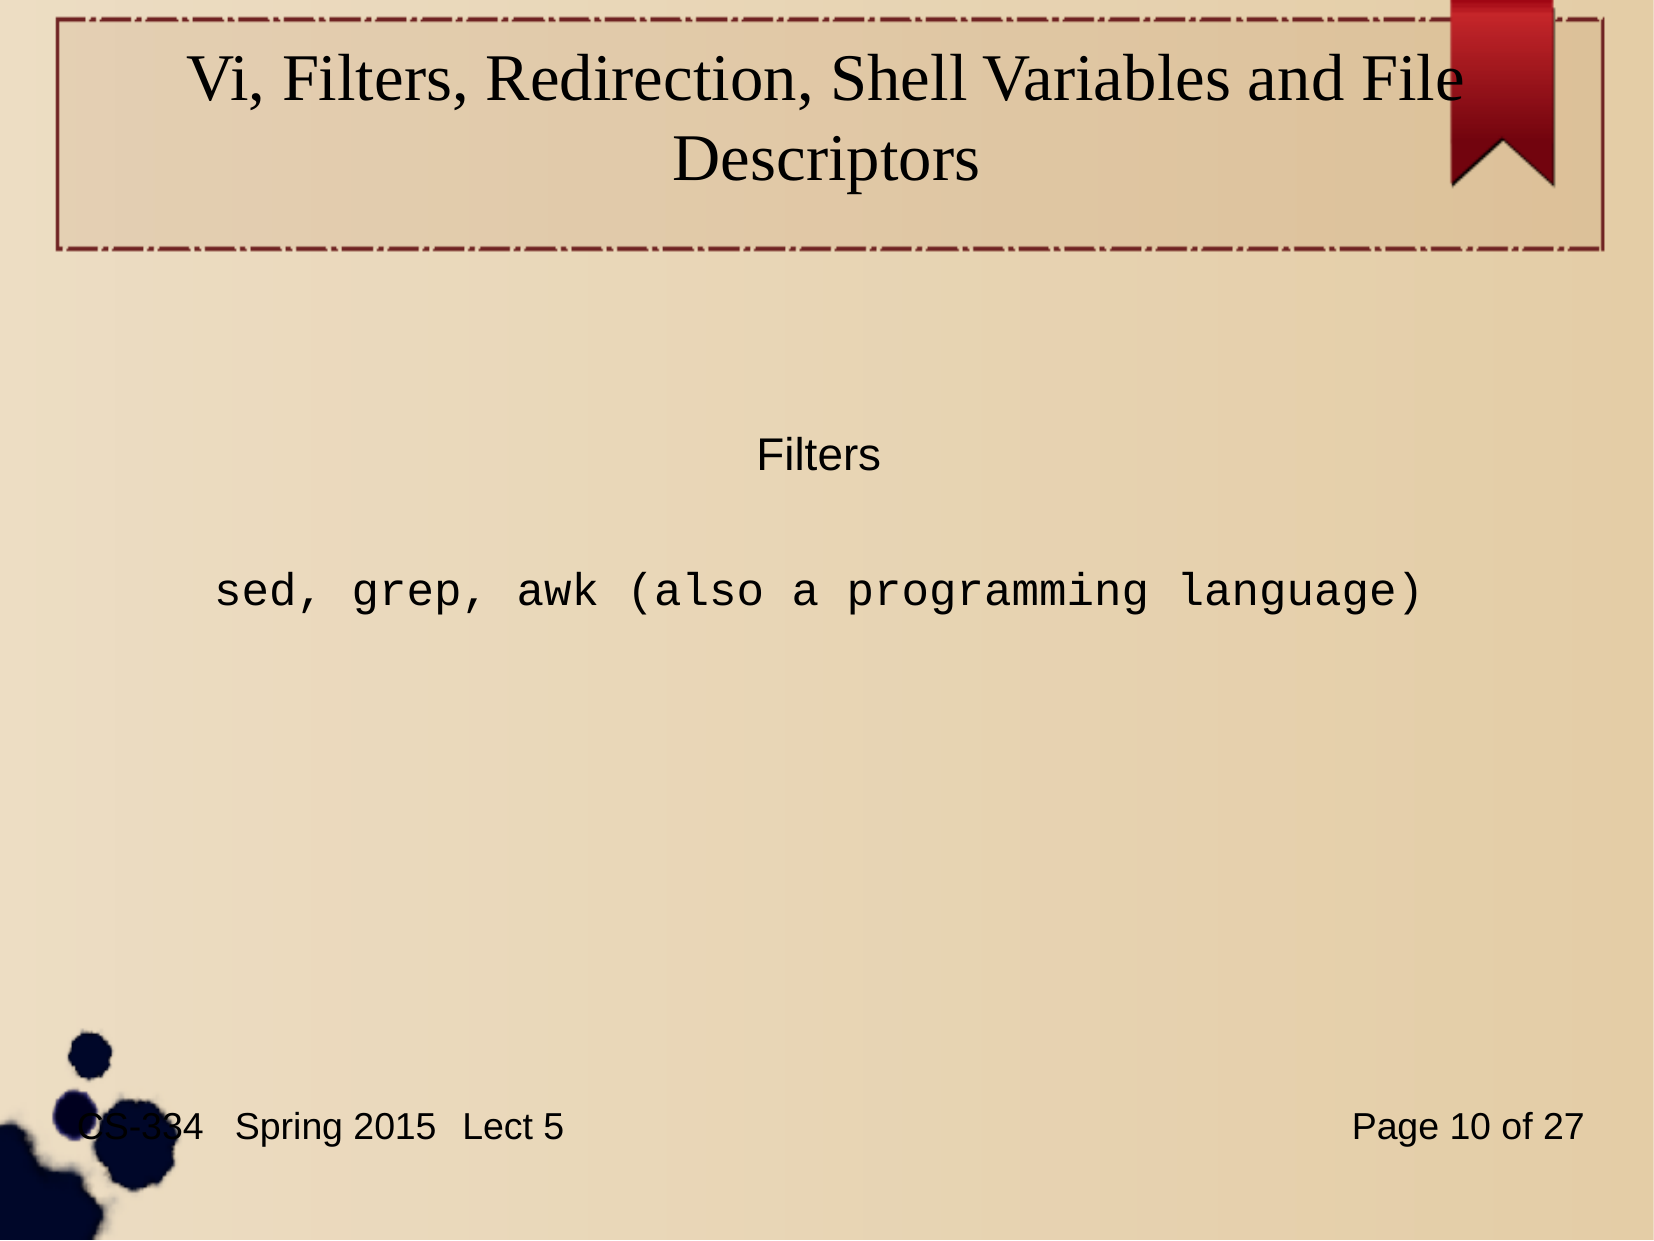

Vi, Filters, Redirection, Shell Variables and File Descriptors
Filters
sed, grep, awk (also a programming language)
CS-334 Spring 2015	 Lect 5											Page of 27